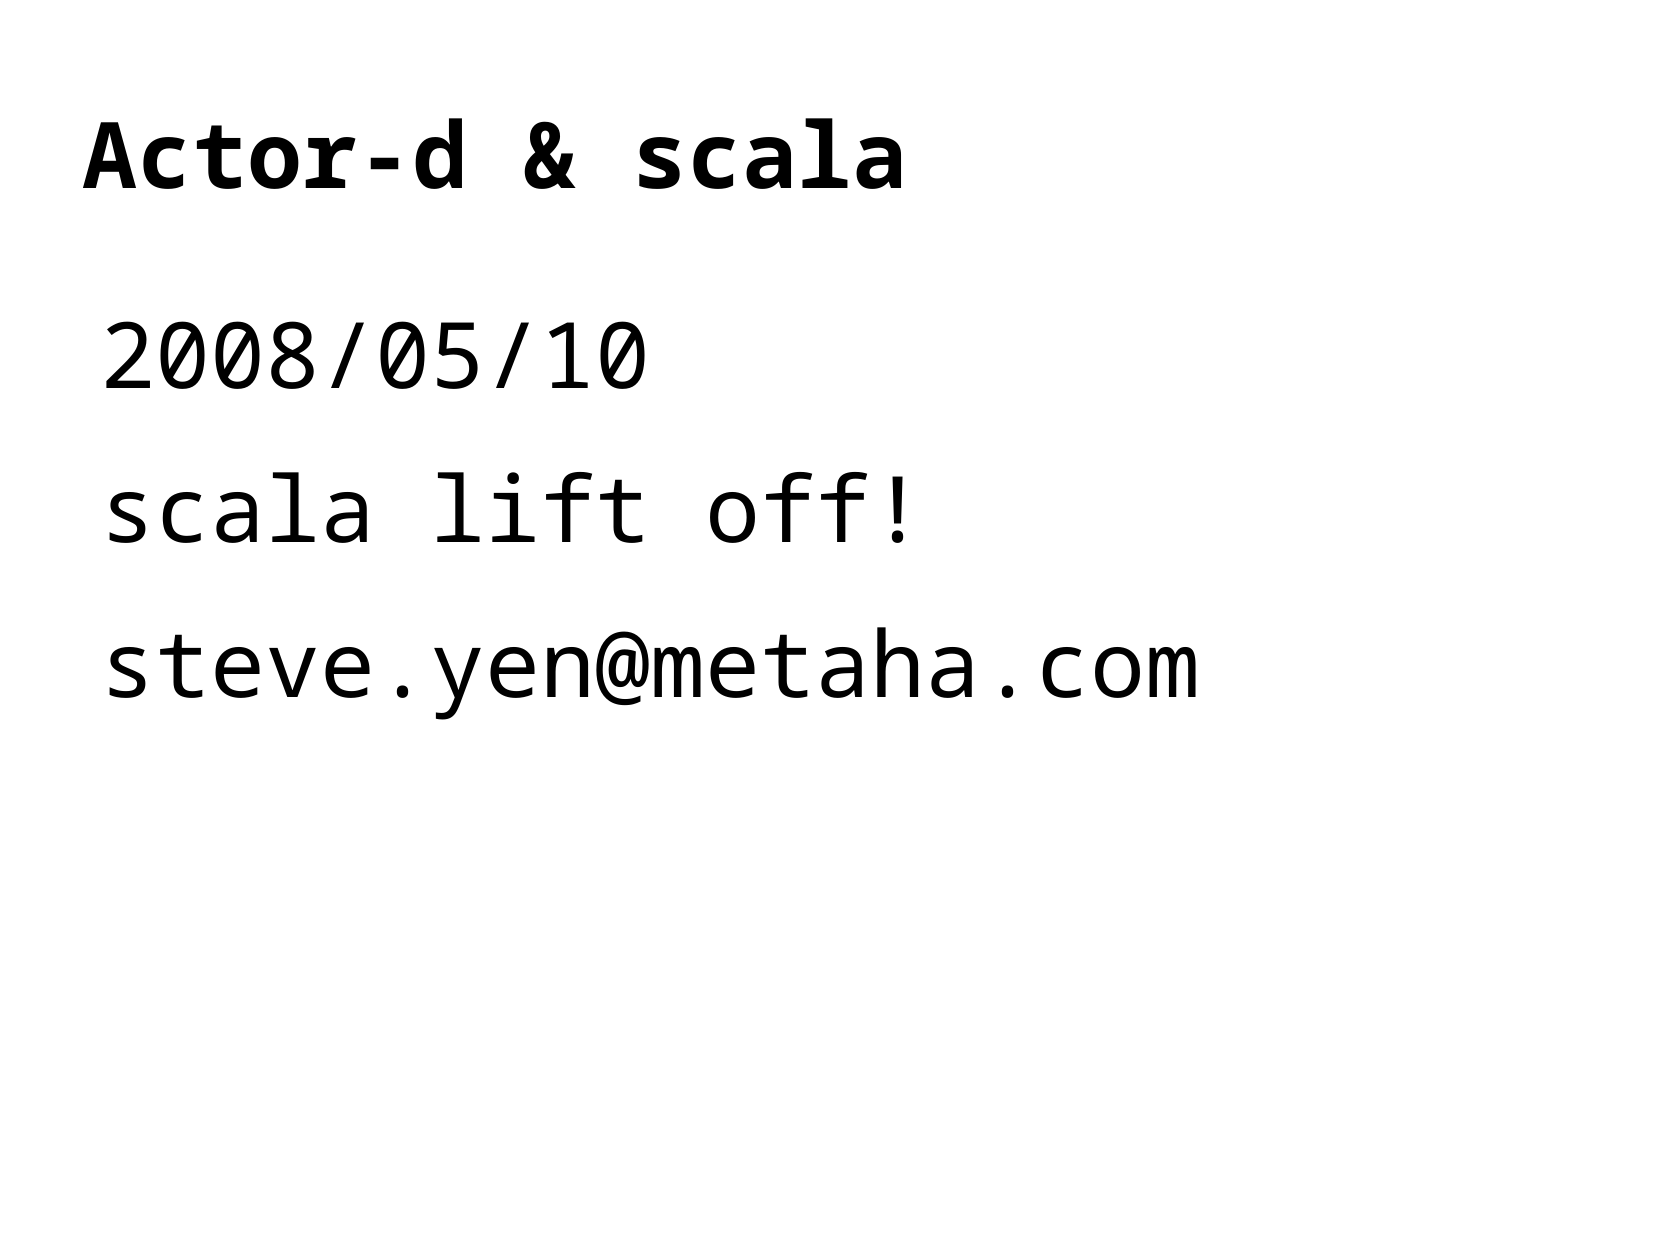

# Actor-d & scala
2008/05/10
scala lift off!
steve.yen@metaha.com